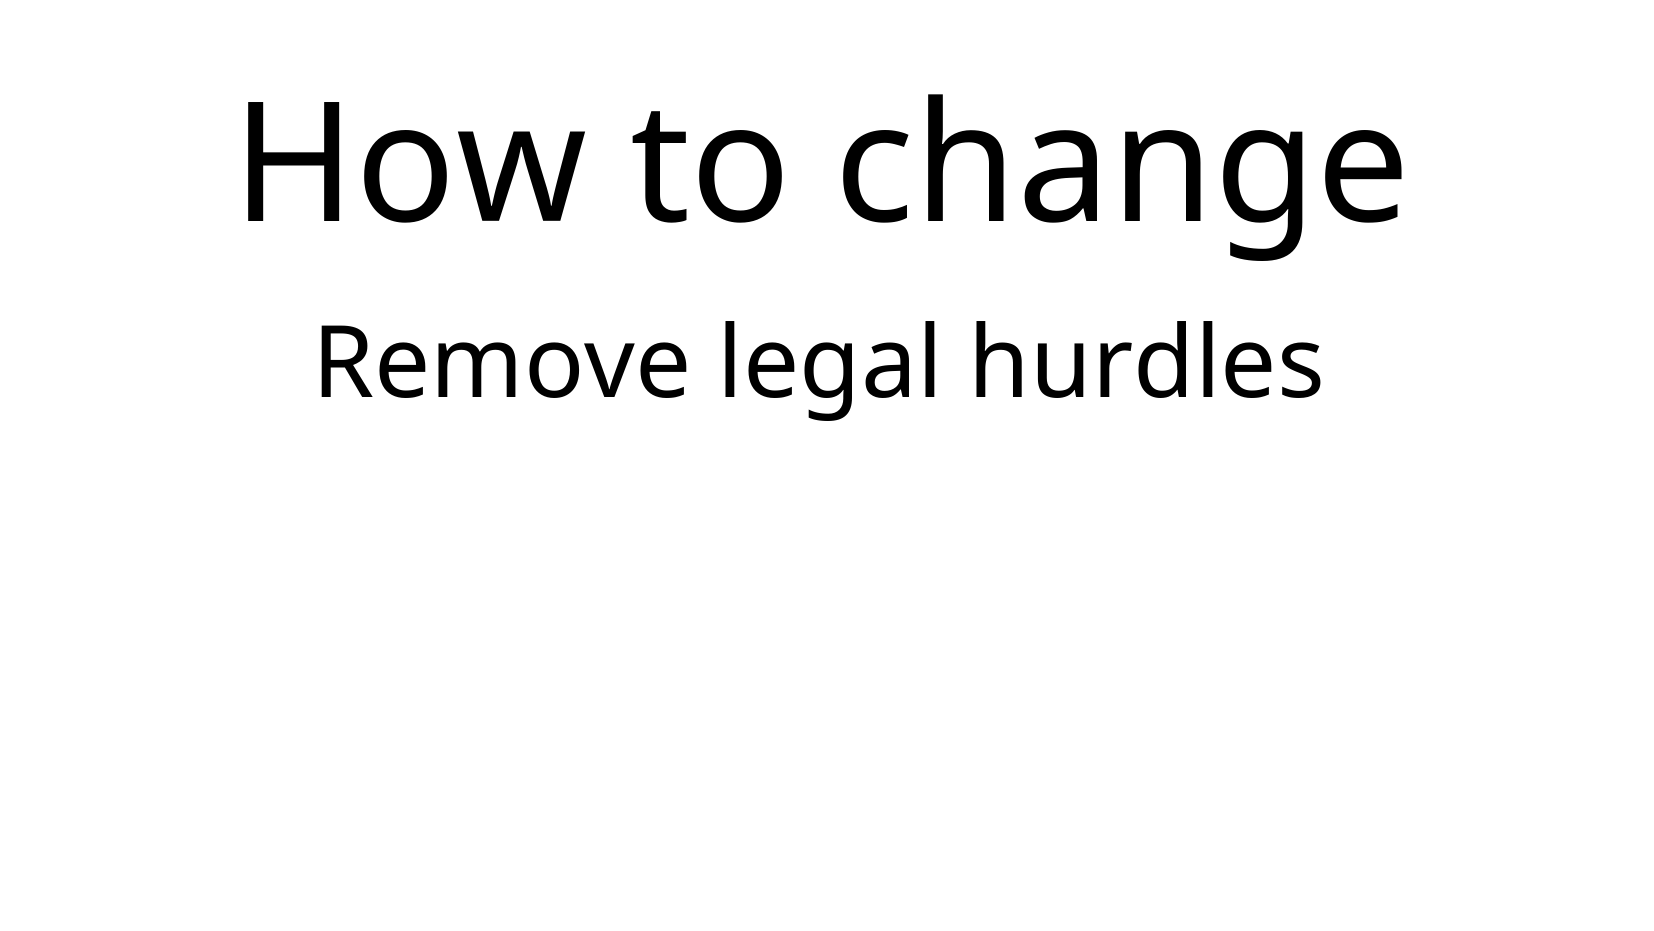

How to change
Remove legal hurdles
2.6.20 to 2.6.24-rc8